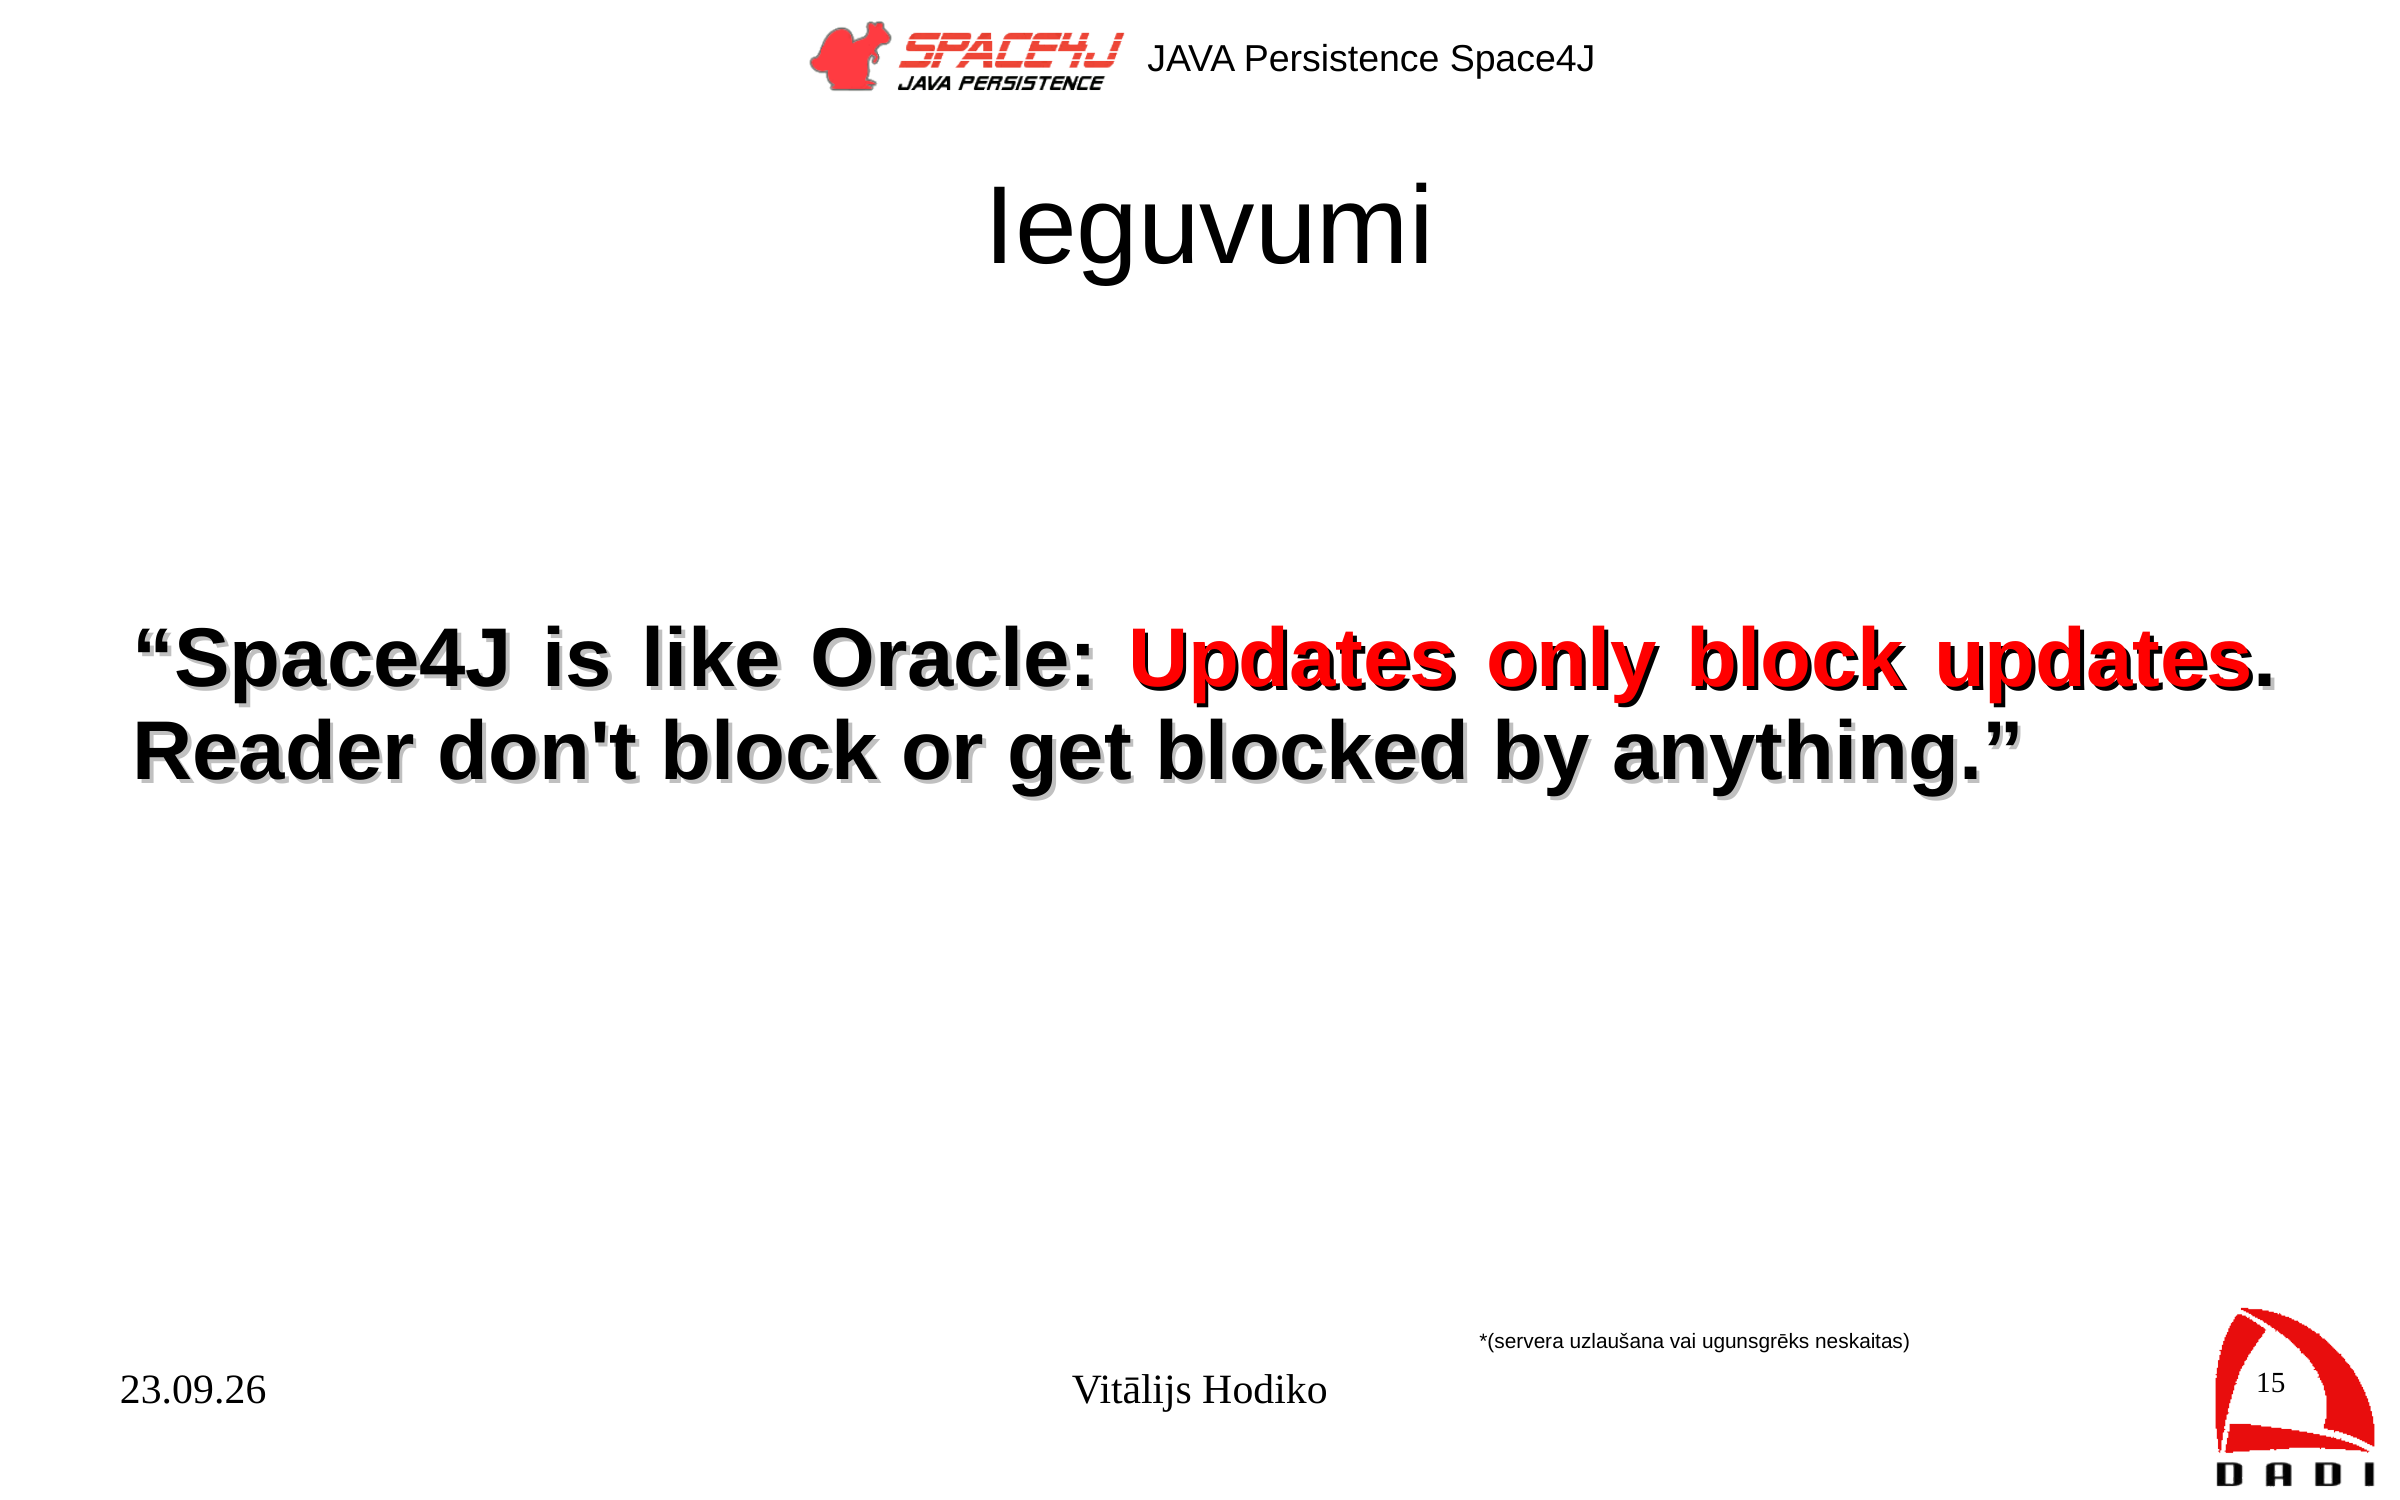

# Ieguvumi
“Space4J is like Oracle: Updates only block updates. Reader don't block or get blocked by anything.”
*(servera uzlaušana vai ugunsgrēks neskaitas)
Vitālijs Hodiko
15